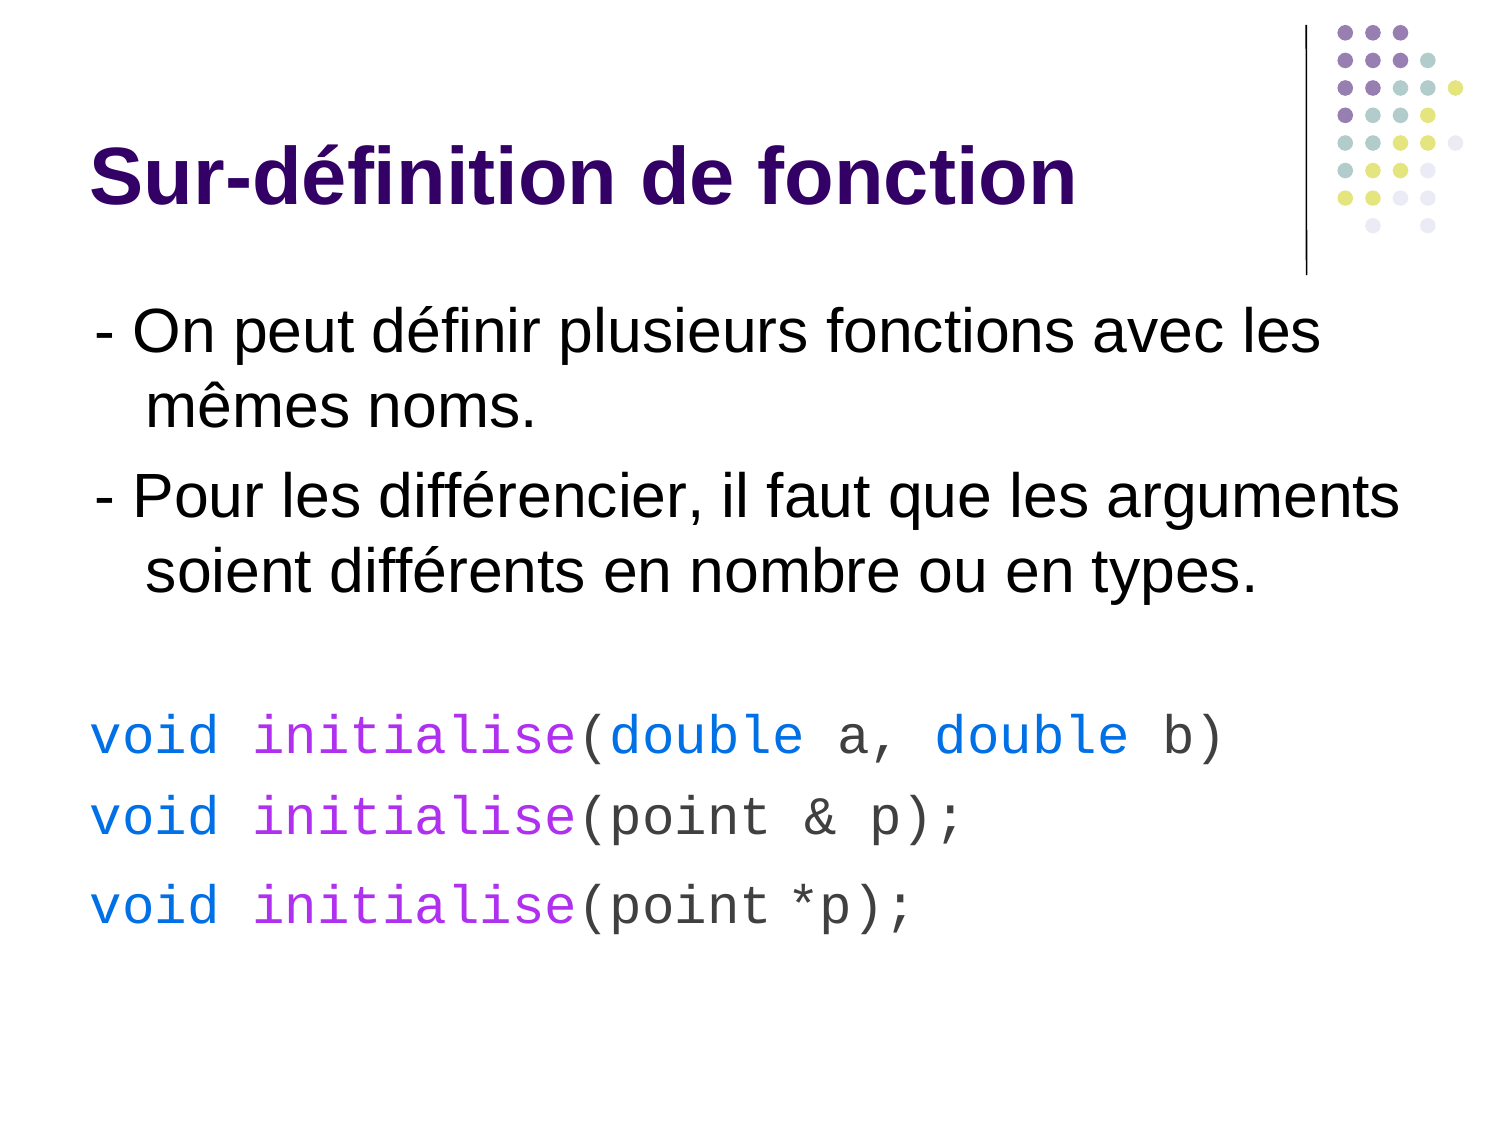

# Sur-définition de fonction
- On peut définir plusieurs fonctions avec les mêmes noms.
- Pour les différencier, il faut que les arguments soient différents en nombre ou en types.
void initialise(double a, double b)
void initialise(point & p);
void initialise(point *p);